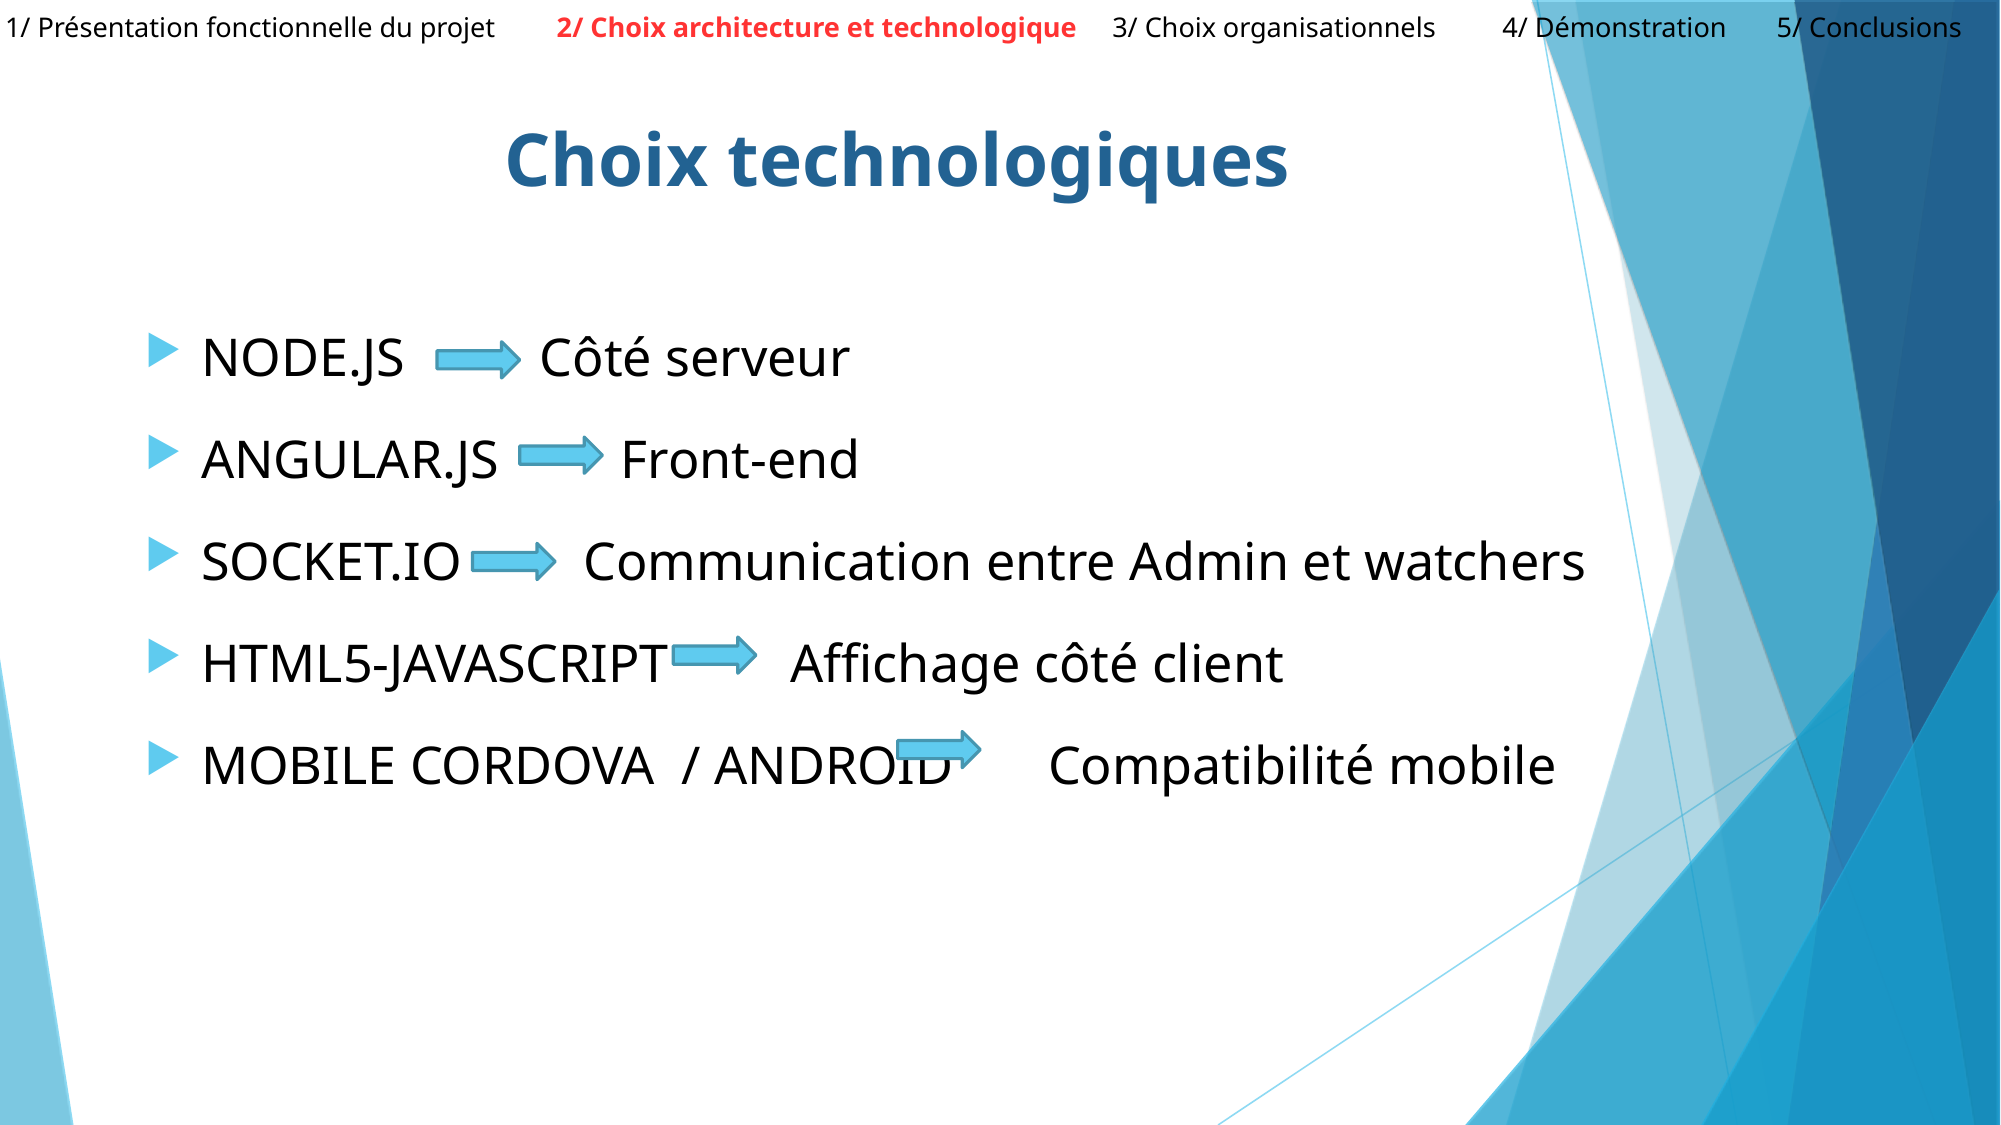

1/ Présentation fonctionnelle du projet 	 2/ Choix architecture et technologique 	3/ Choix organisationnels 	 4/ Démonstration 	5/ Conclusions
# Choix technologiques
NODE.JS Côté serveur
ANGULAR.JS Front-end
SOCKET.IO Communication entre Admin et watchers
HTML5-JAVASCRIPT Affichage côté client
MOBILE CORDOVA / ANDROID Compatibilité mobile